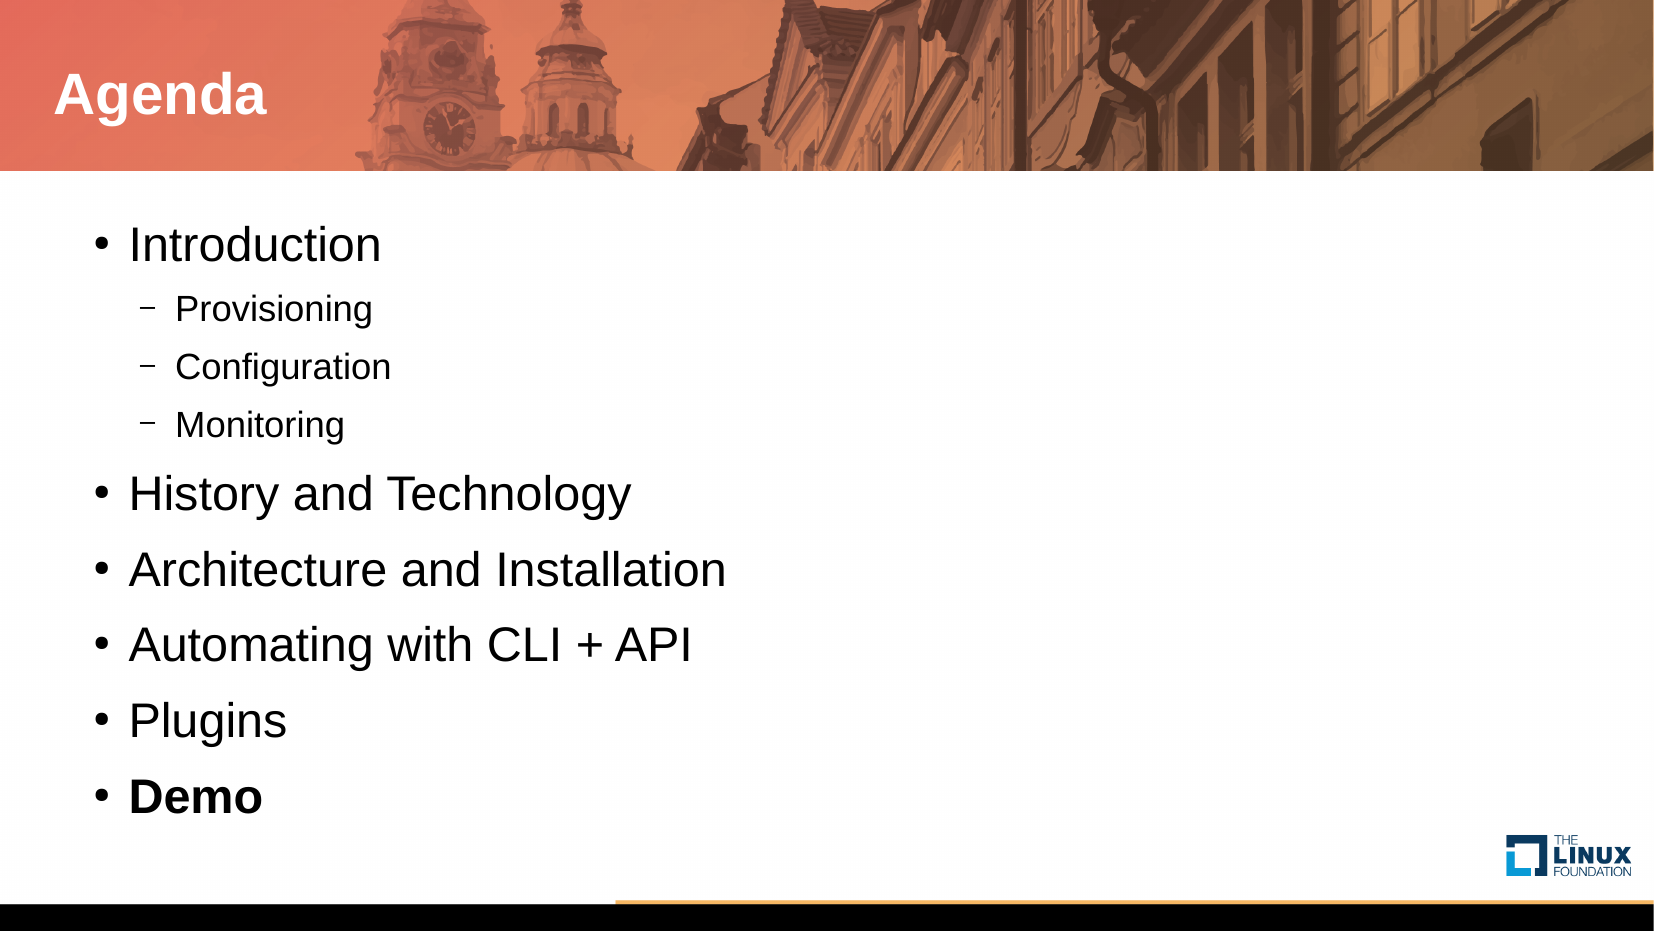

# Agenda
Introduction
Provisioning
Configuration
Monitoring
History and Technology
Architecture and Installation
Automating with CLI + API
Plugins
Demo